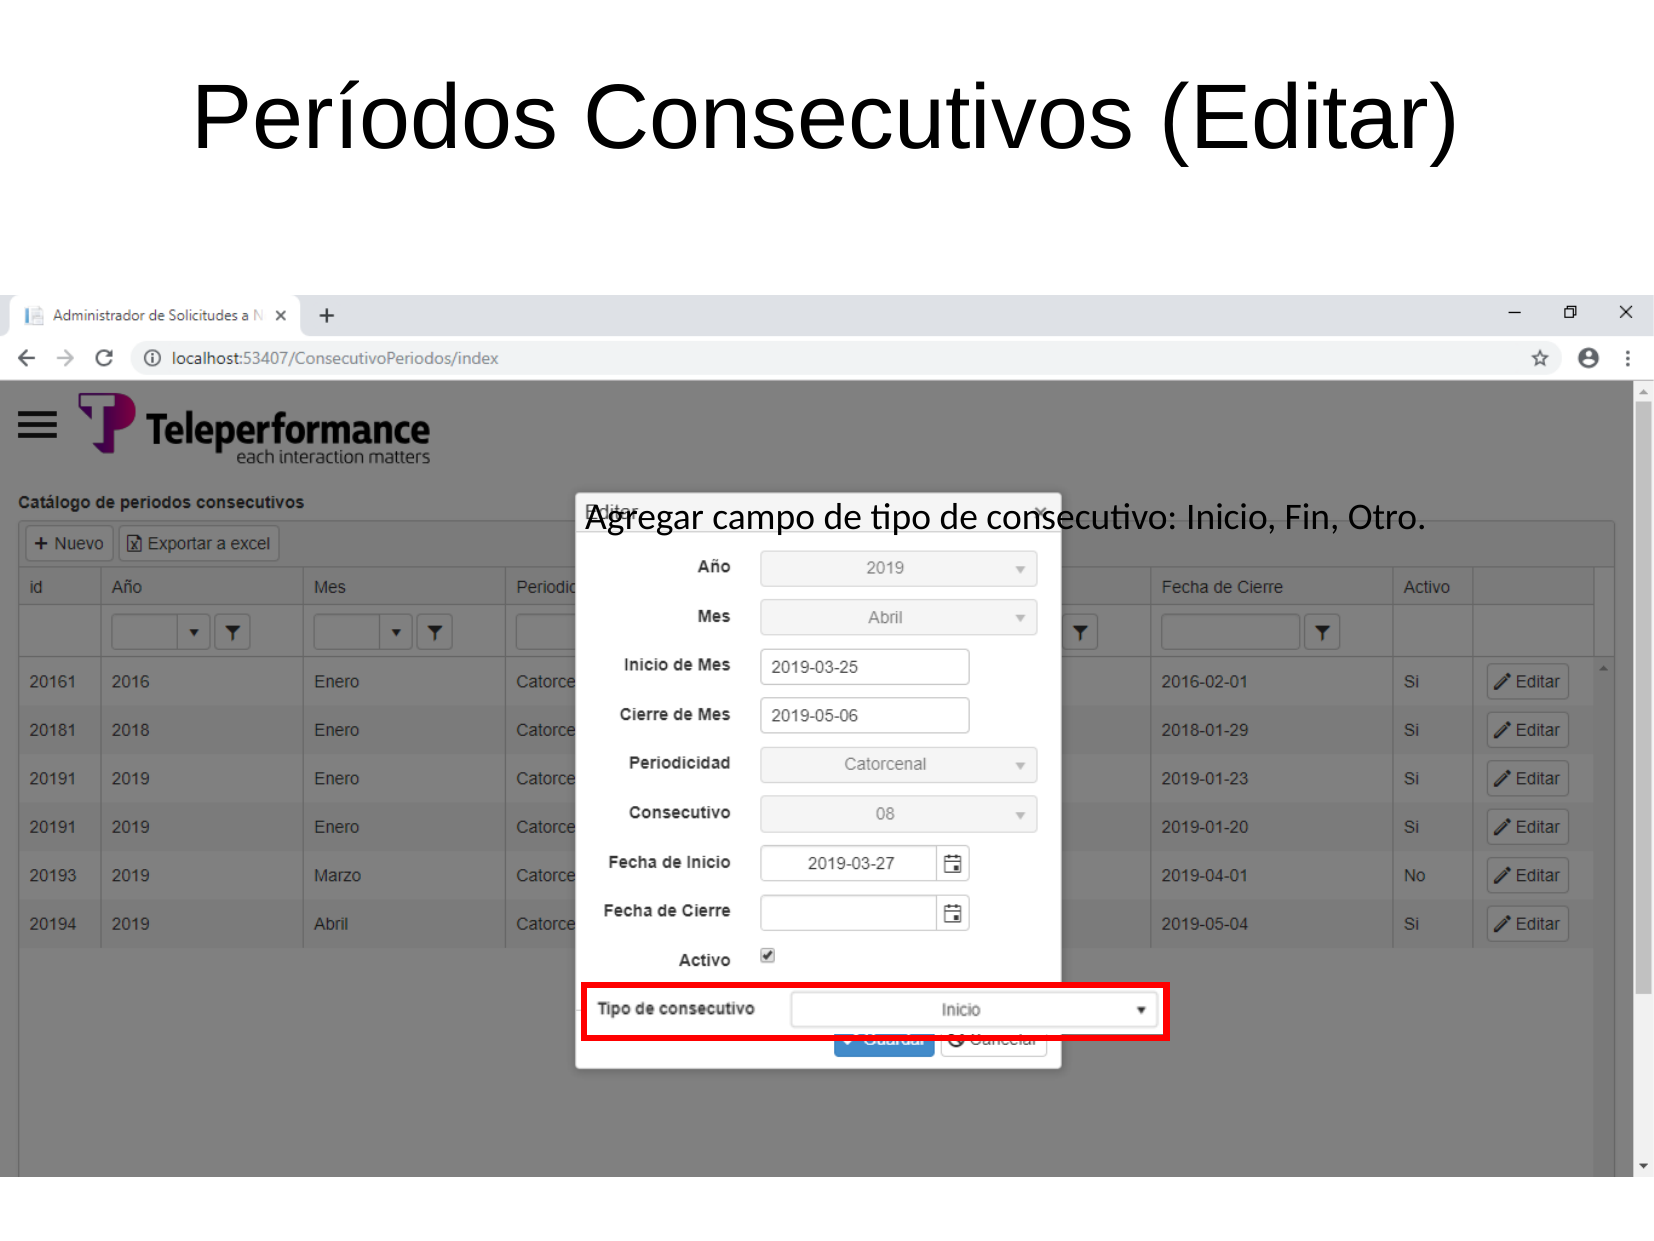

# Períodos Consecutivos (Editar)
Agregar campo de tipo de consecutivo: Inicio, Fin, Otro.